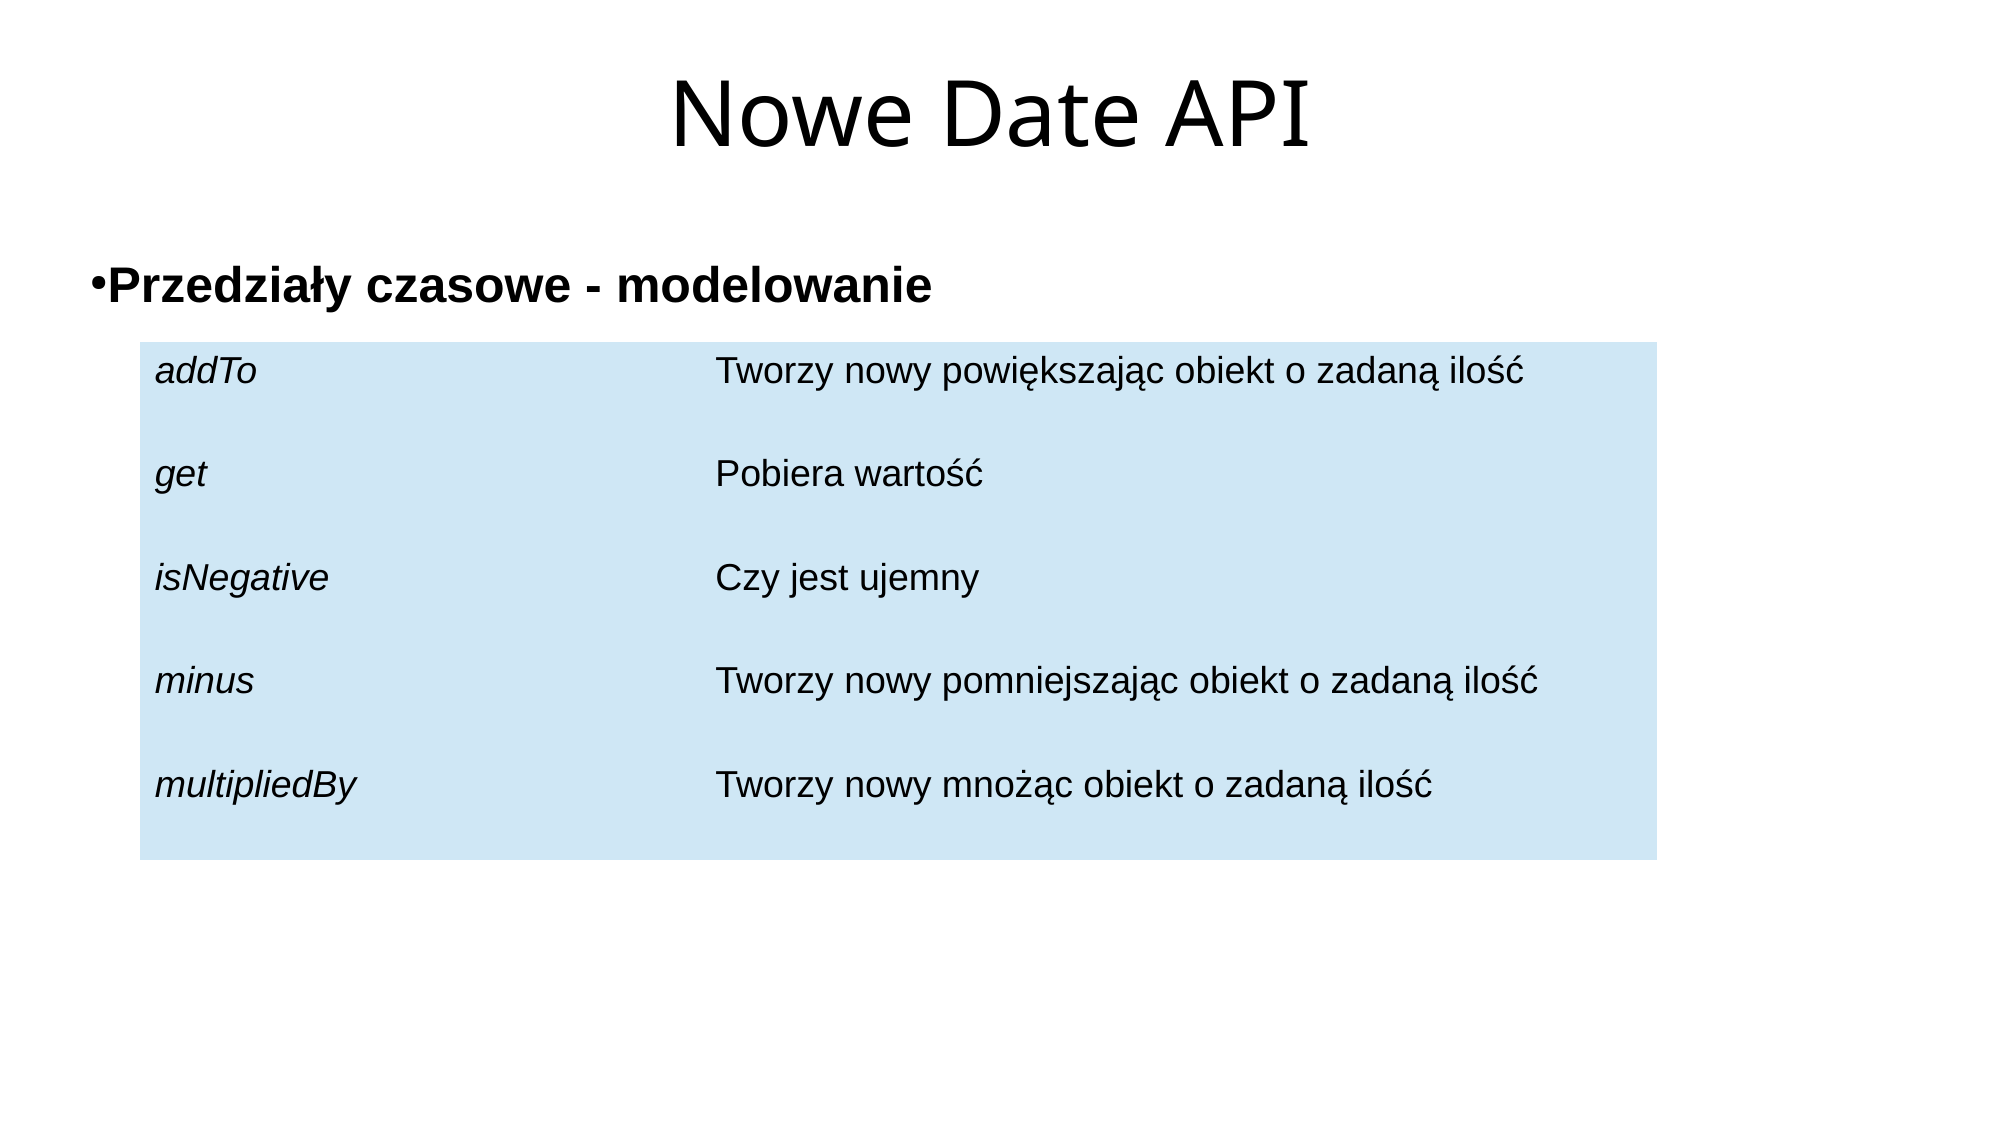

# Nowe Date API
Przedziały czasowe - modelowanie
| addTo | Tworzy nowy powiększając obiekt o zadaną ilość |
| --- | --- |
| get | Pobiera wartość |
| isNegative | Czy jest ujemny |
| minus | Tworzy nowy pomniejszając obiekt o zadaną ilość |
| multipliedBy | Tworzy nowy mnożąc obiekt o zadaną ilość |